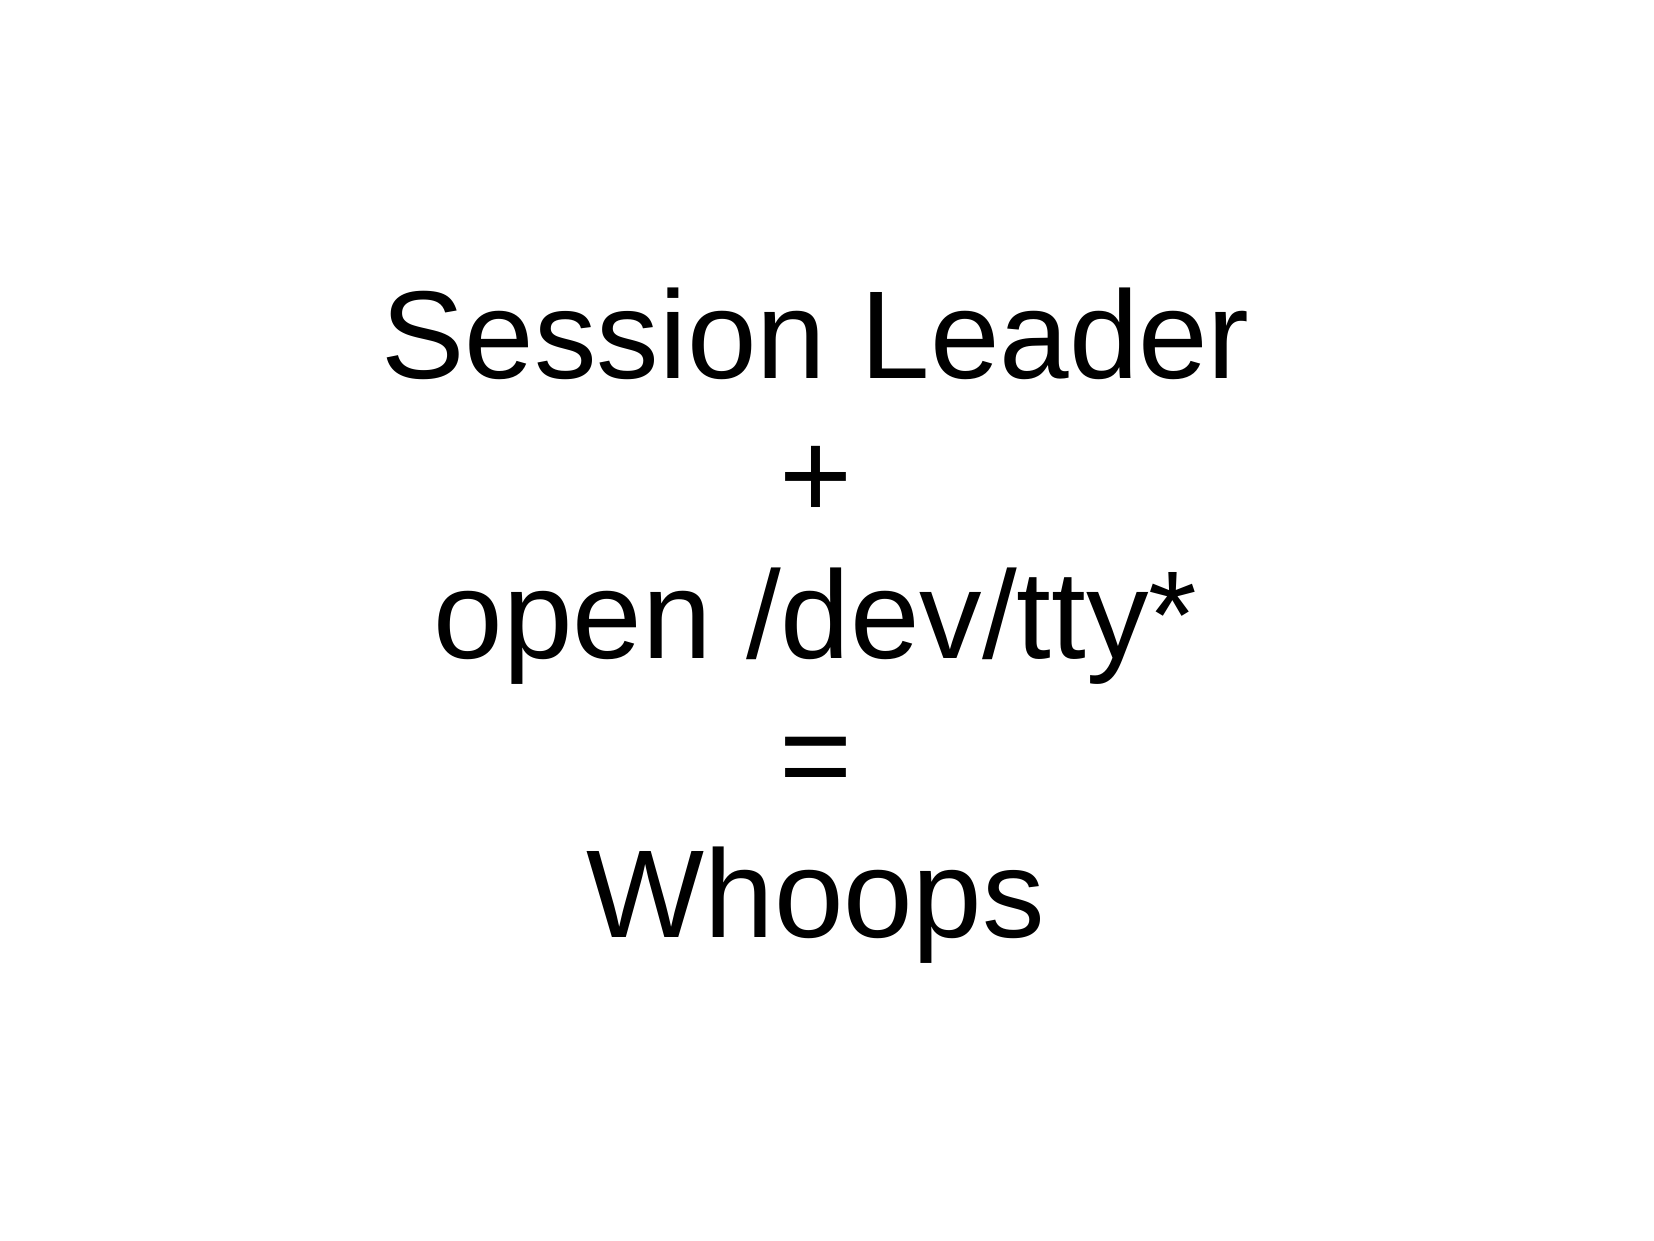

# Session Leader
+
open /dev/tty*
=
Whoops